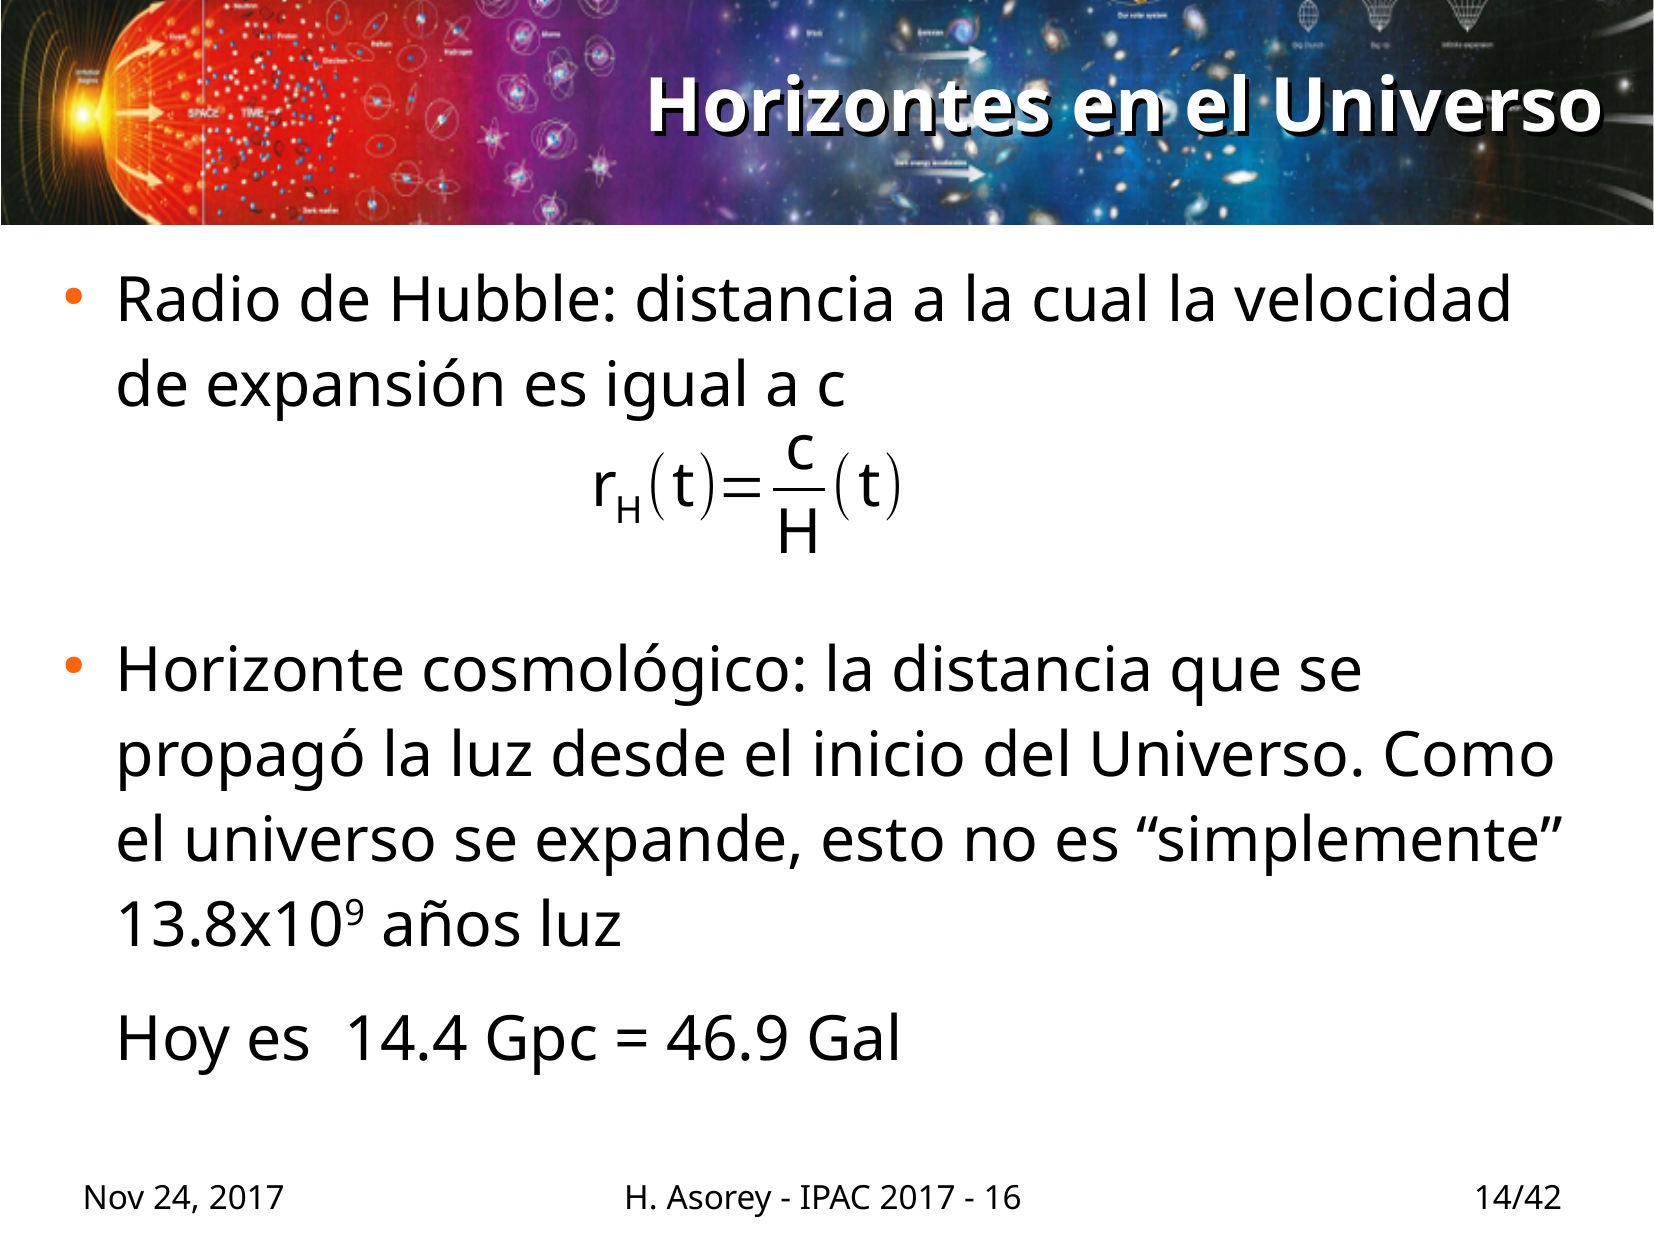

# Horizontes en el Universo
Radio de Hubble: distancia a la cual la velocidad de expansión es igual a c
Horizonte cosmológico: la distancia que se propagó la luz desde el inicio del Universo. Como el universo se expande, esto no es “simplemente” 13.8x109 años luz
Hoy es 14.4 Gpc = 46.9 Gal
Nov 24, 2017
H. Asorey - IPAC 2017 - 16
14